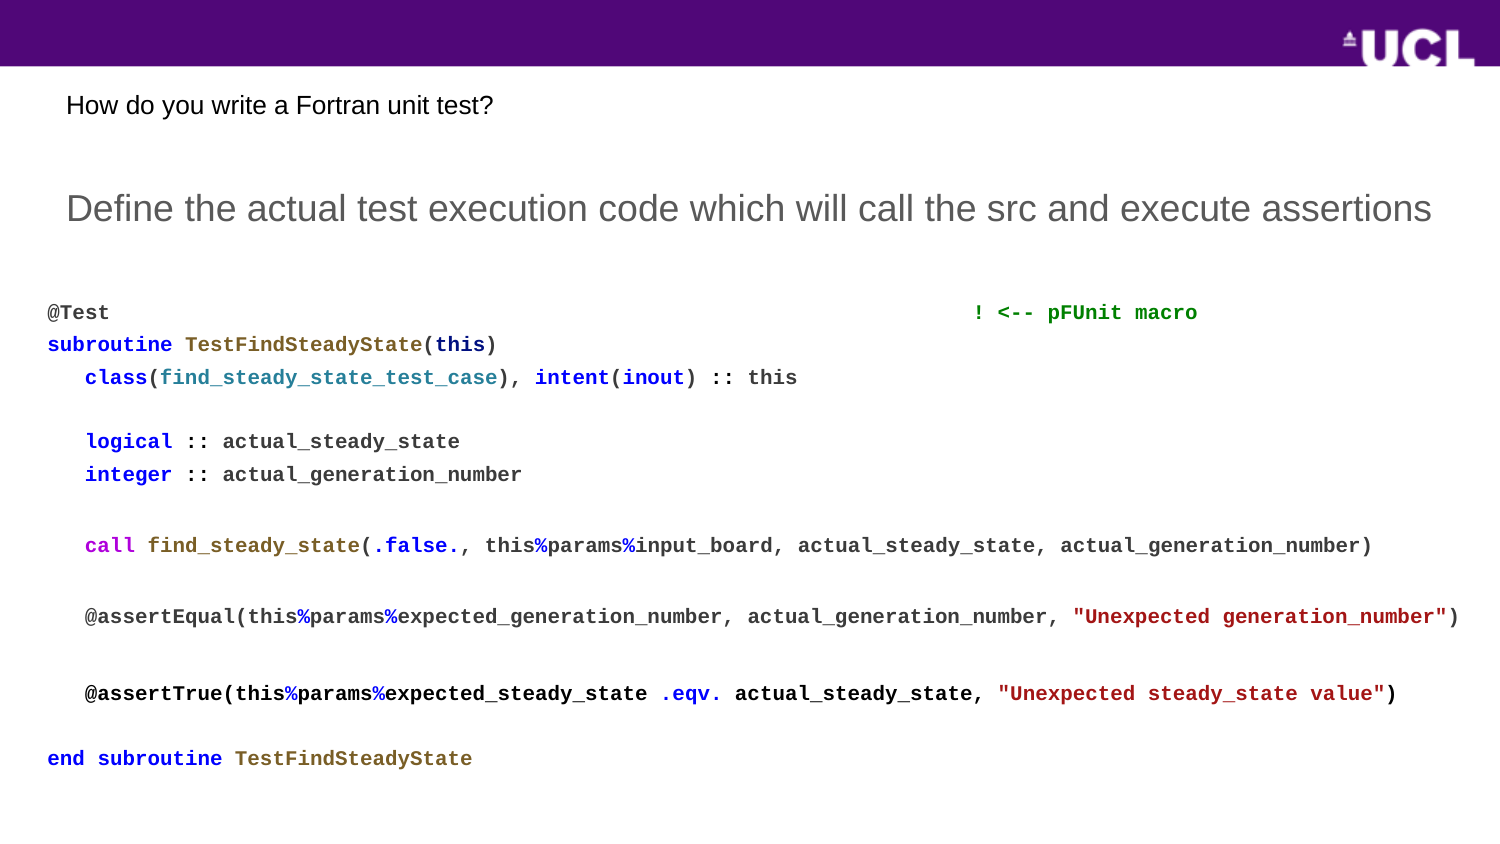

# How do you write a Fortran unit test?
Define the actual test execution code which will call the src and execute assertions
@Test ! <-- pFUnit macro
subroutine TestFindSteadyState(this)
 class(find_steady_state_test_case), intent(inout) :: this
 logical :: actual_steady_state
 integer :: actual_generation_number
 call find_steady_state(.false., this%params%input_board, actual_steady_state, actual_generation_number)
 @assertEqual(this%params%expected_generation_number, actual_generation_number, "Unexpected generation_number")
 @assertTrue(this%params%expected_steady_state .eqv. actual_steady_state, "Unexpected steady_state value")
end subroutine TestFindSteadyState